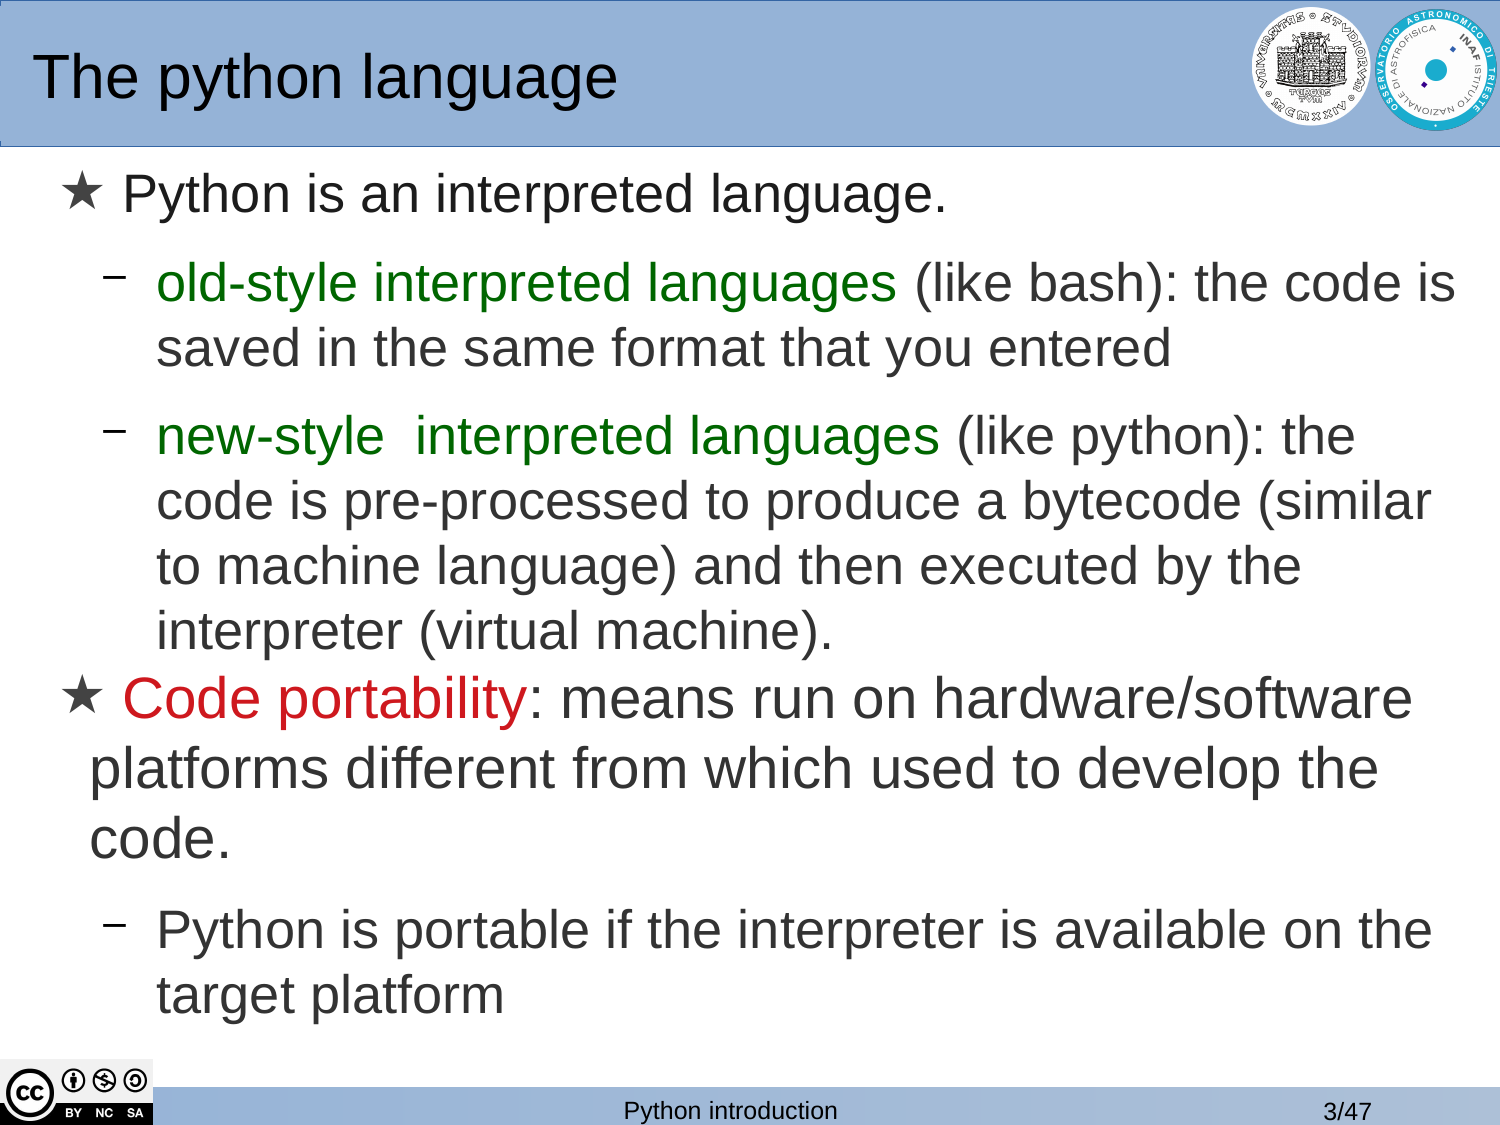

The python language
# Python is an interpreted language.
old-style interpreted languages (like bash): the code is saved in the same format that you entered
new-style interpreted languages (like python): the code is pre-processed to produce a bytecode (similar to machine language) and then executed by the interpreter (virtual machine).
 Code portability: means run on hardware/software platforms different from which used to develop the code.
Python is portable if the interpreter is available on the target platform